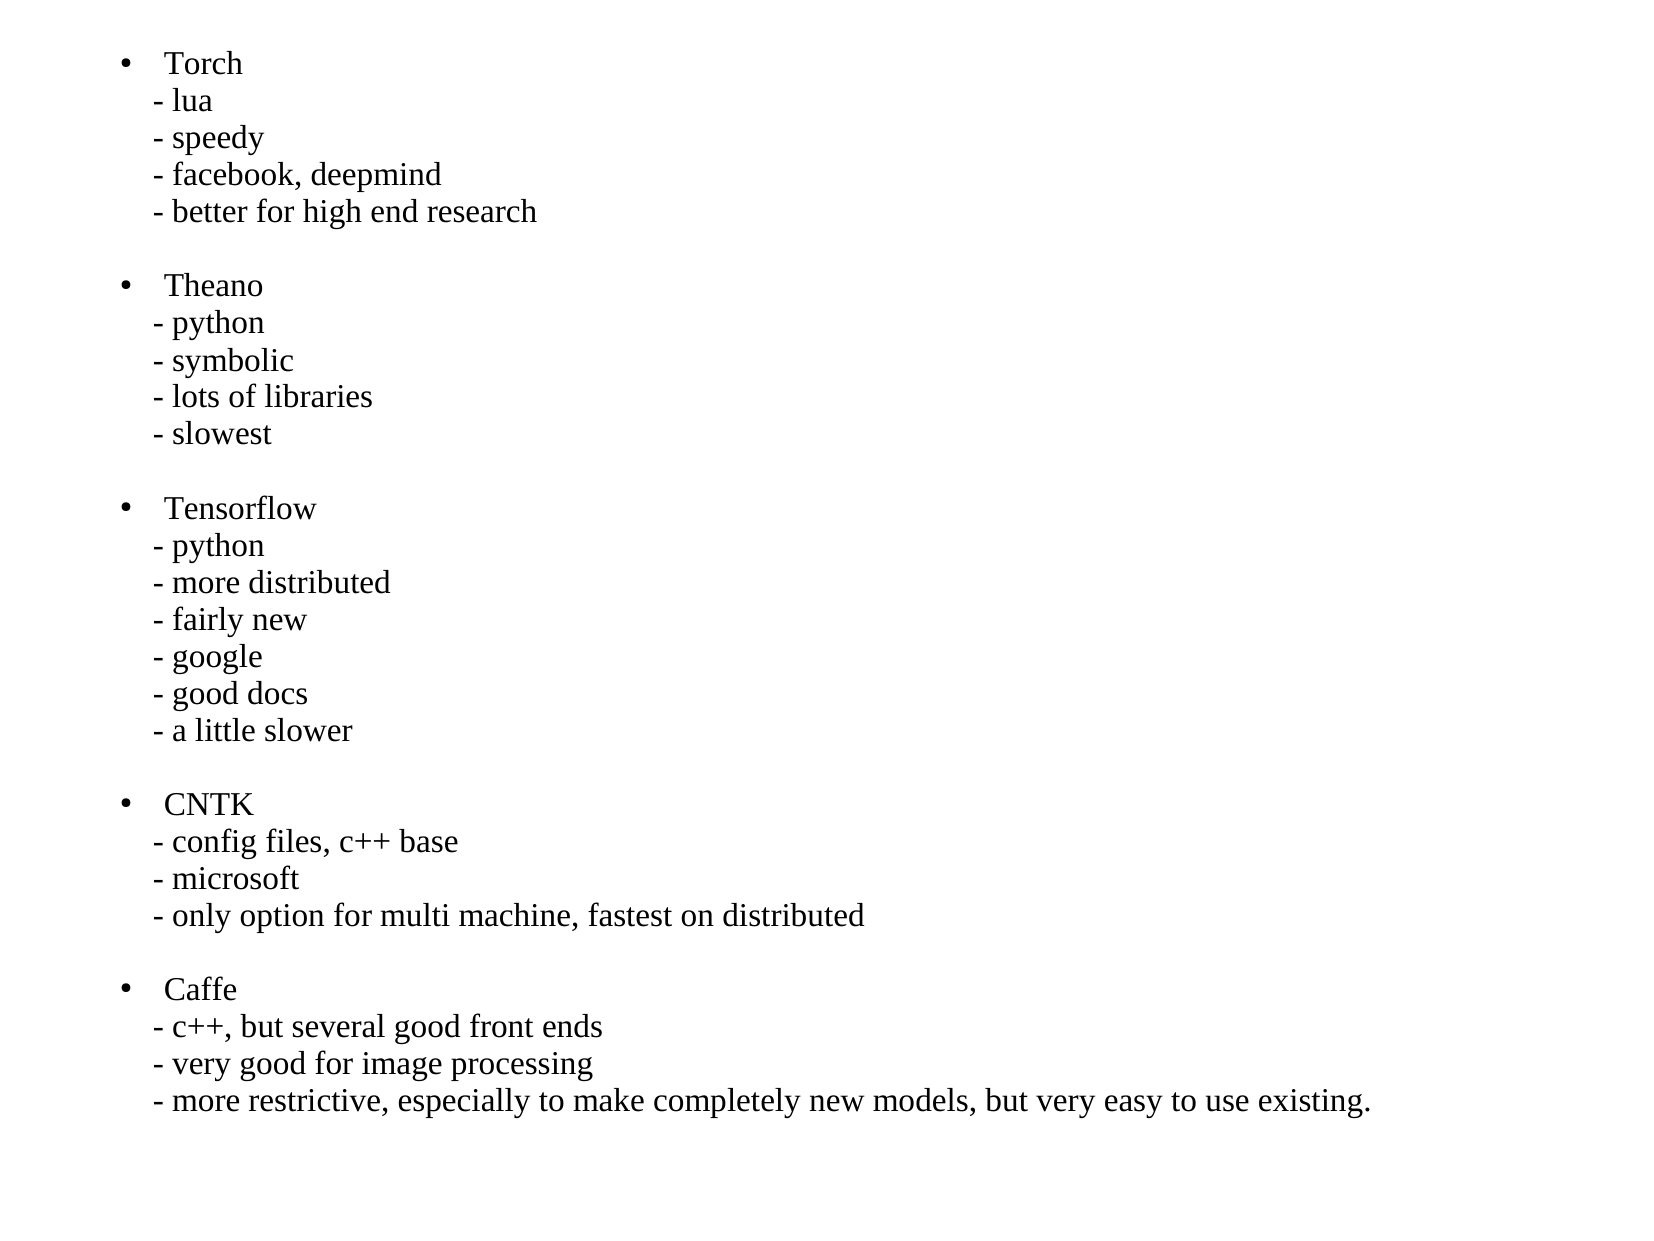

Torch
 - lua
 - speedy
 - facebook, deepmind
 - better for high end research
 Theano
 - python
 - symbolic
 - lots of libraries
 - slowest
 Tensorflow
 - python
 - more distributed
 - fairly new
 - google
 - good docs
 - a little slower
 CNTK
 - config files, c++ base
 - microsoft
 - only option for multi machine, fastest on distributed
 Caffe
 - c++, but several good front ends
 - very good for image processing
 - more restrictive, especially to make completely new models, but very easy to use existing.